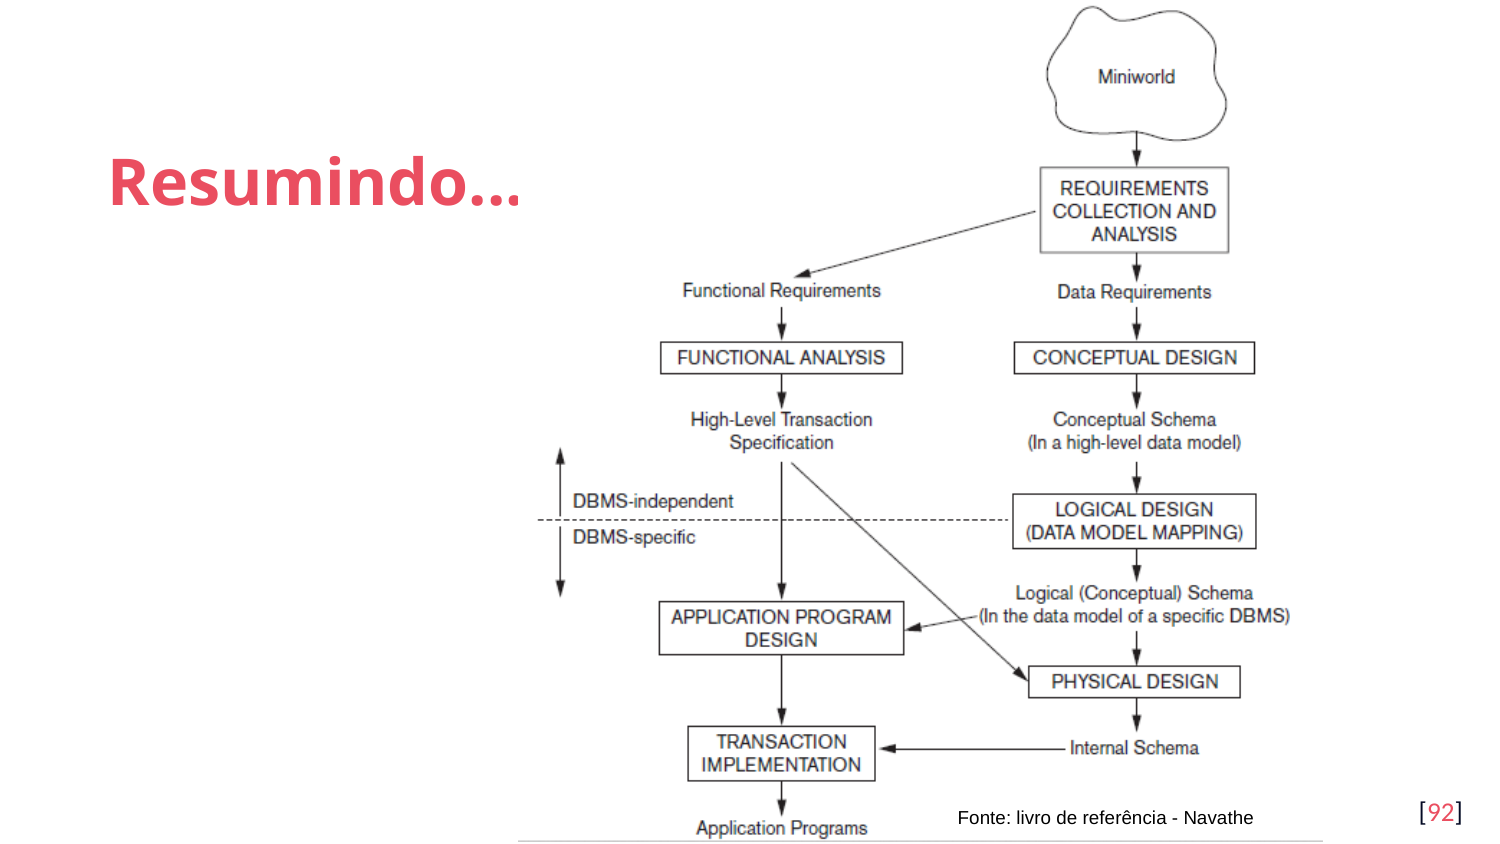

Resumindo...
Fonte: livro de referência - Navathe